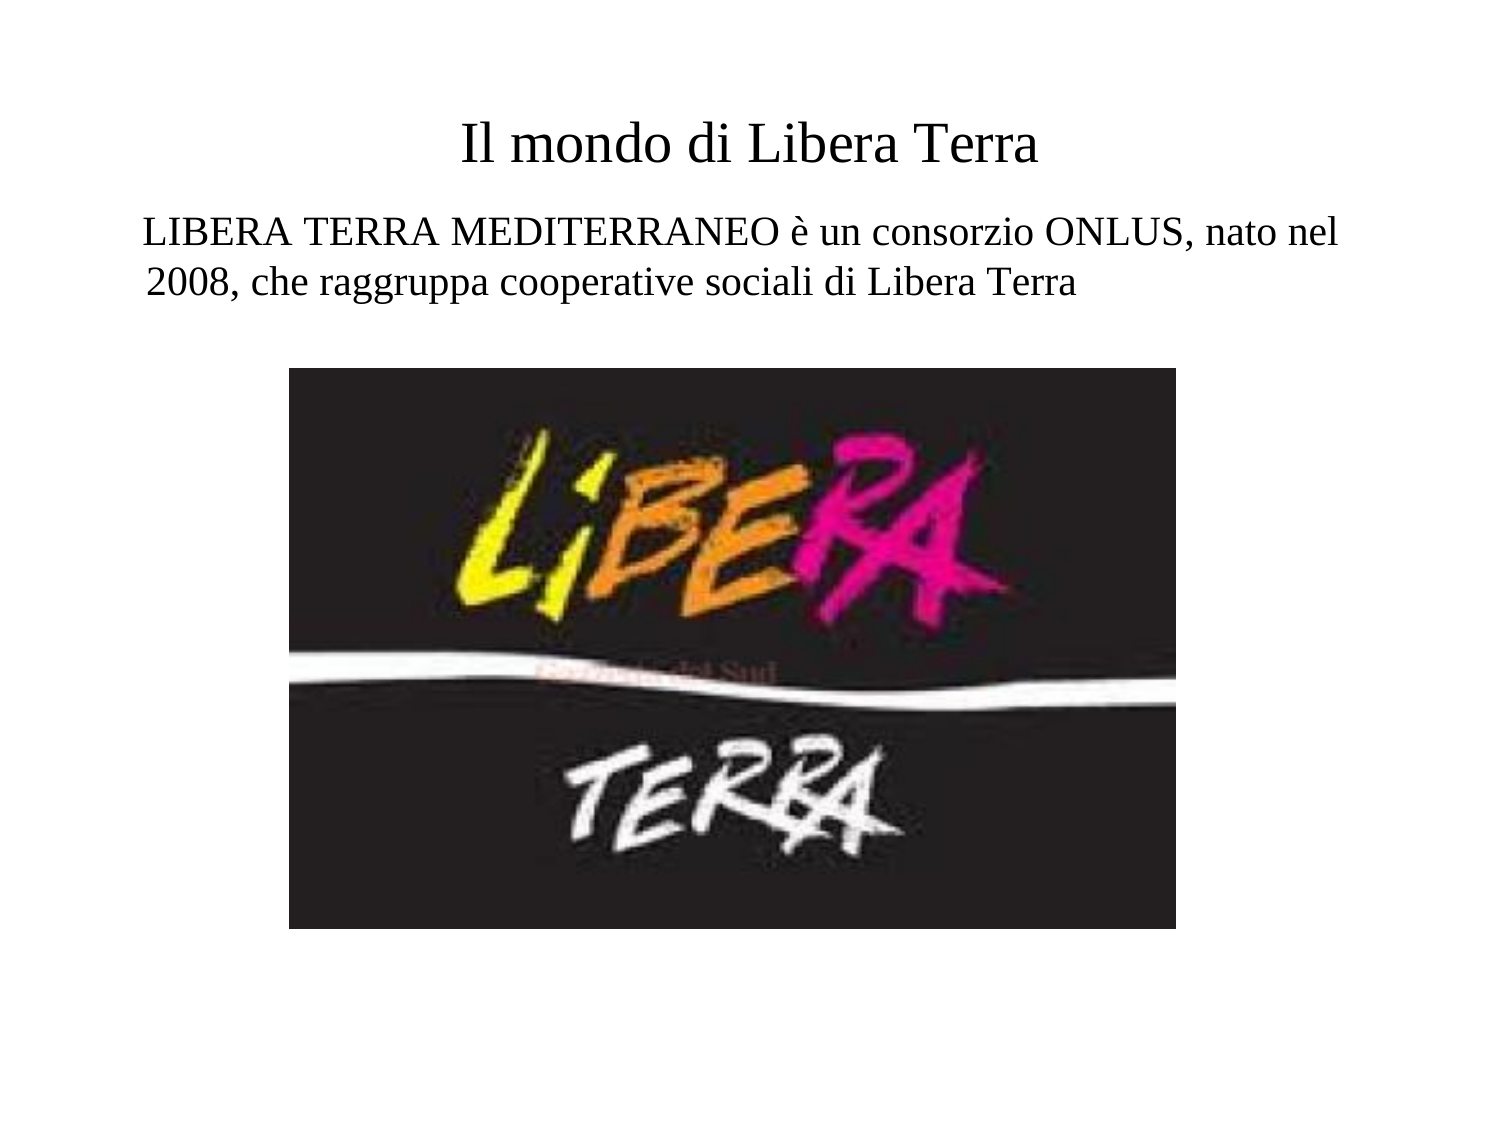

# Il mondo di Libera Terra
 LIBERA TERRA MEDITERRANEO è un consorzio ONLUS, nato nel 2008, che raggruppa cooperative sociali di Libera Terra